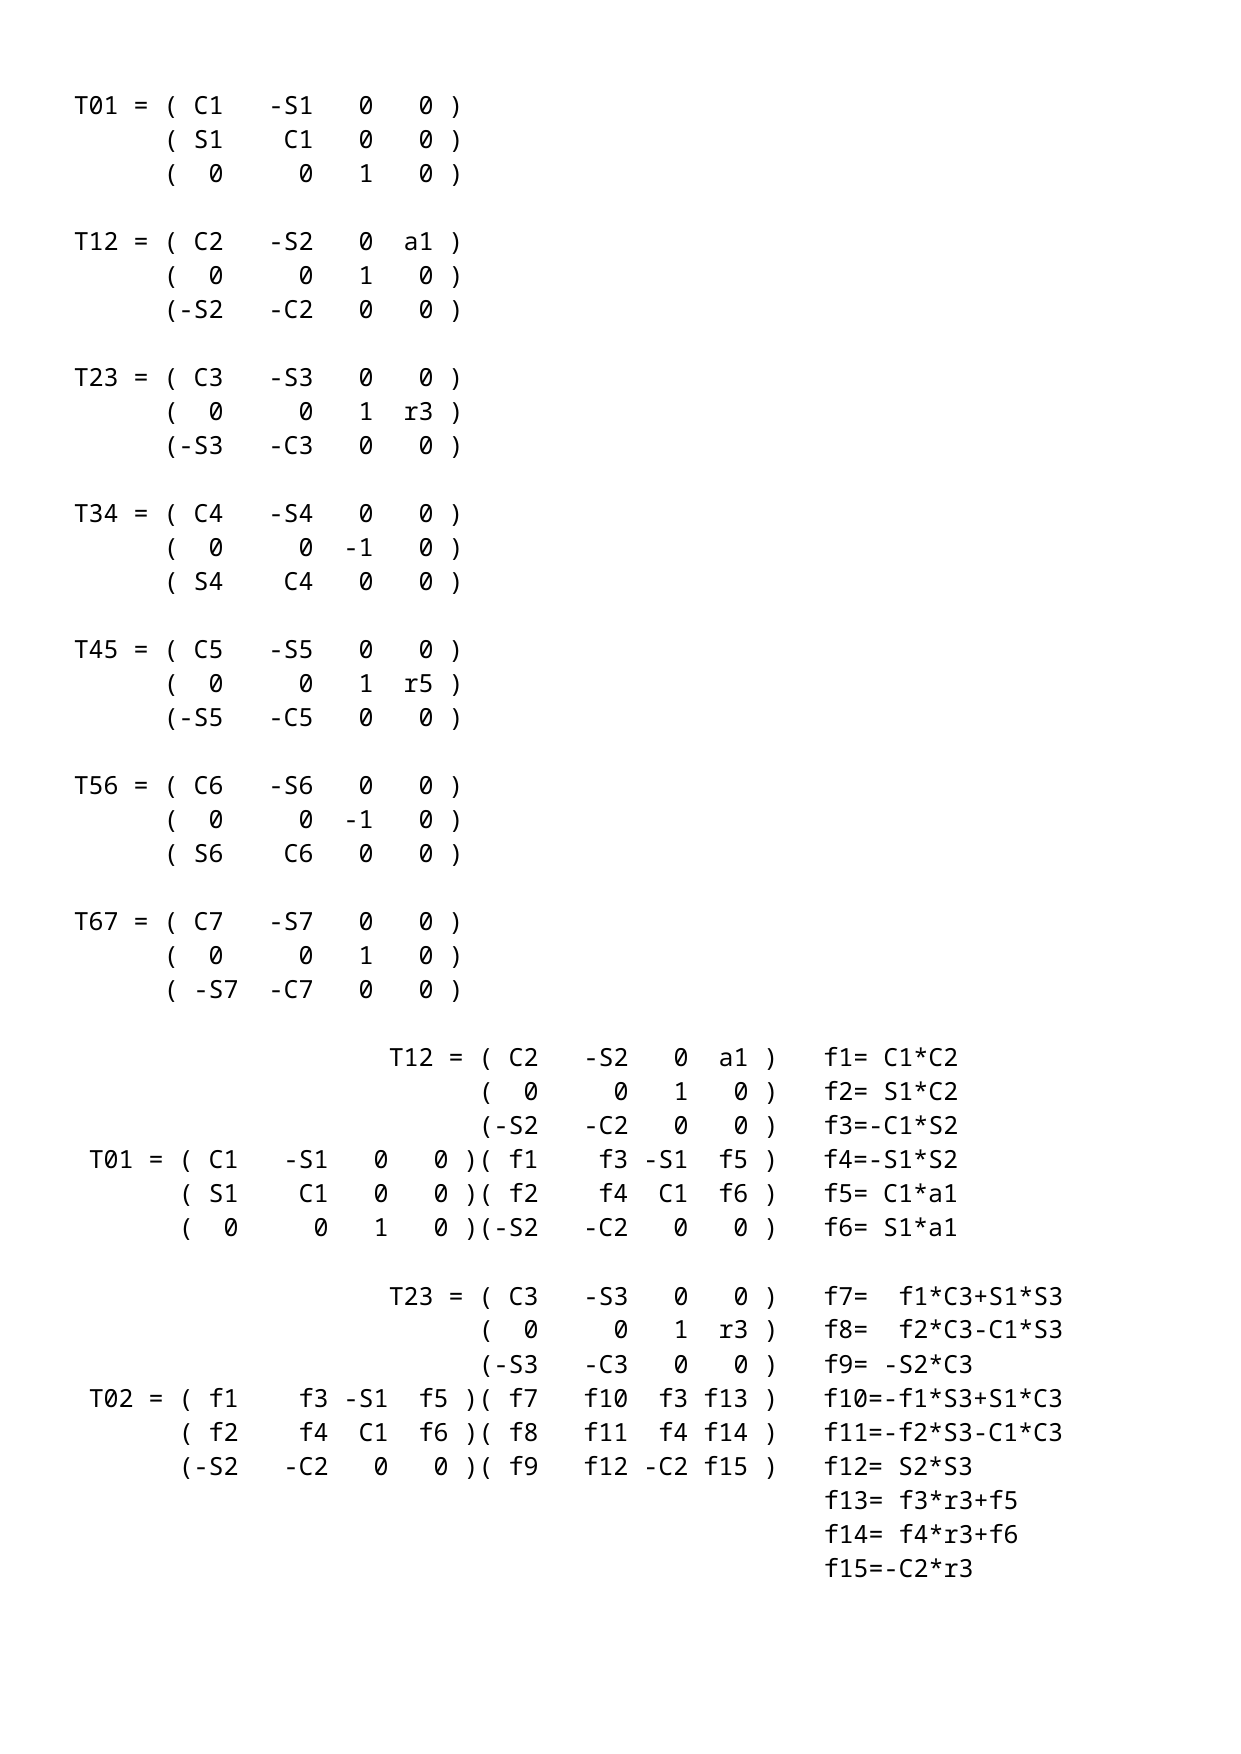

T01 = ( C1 -S1 0 0 )
 ( S1 C1 0 0 )
 ( 0 0 1 0 )
T12 = ( C2 -S2 0 a1 )
 ( 0 0 1 0 )
 (-S2 -C2 0 0 )
T23 = ( C3 -S3 0 0 )
 ( 0 0 1 r3 )
 (-S3 -C3 0 0 )
T34 = ( C4 -S4 0 0 )
 ( 0 0 -1 0 )
 ( S4 C4 0 0 )
T45 = ( C5 -S5 0 0 )
 ( 0 0 1 r5 )
 (-S5 -C5 0 0 )
T56 = ( C6 -S6 0 0 )
 ( 0 0 -1 0 )
 ( S6 C6 0 0 )
T67 = ( C7 -S7 0 0 )
 ( 0 0 1 0 )
 ( -S7 -C7 0 0 )
 T12 = ( C2 -S2 0 a1 ) f1= C1*C2
 ( 0 0 1 0 ) f2= S1*C2
 (-S2 -C2 0 0 ) f3=-C1*S2
 T01 = ( C1 -S1 0 0 )( f1 f3 -S1 f5 ) f4=-S1*S2
 ( S1 C1 0 0 )( f2 f4 C1 f6 ) f5= C1*a1
 ( 0 0 1 0 )(-S2 -C2 0 0 ) f6= S1*a1
 T23 = ( C3 -S3 0 0 ) f7= f1*C3+S1*S3
 ( 0 0 1 r3 ) f8= f2*C3-C1*S3
 (-S3 -C3 0 0 ) f9= -S2*C3
 T02 = ( f1 f3 -S1 f5 )( f7 f10 f3 f13 ) f10=-f1*S3+S1*C3
 ( f2 f4 C1 f6 )( f8 f11 f4 f14 ) f11=-f2*S3-C1*C3
 (-S2 -C2 0 0 )( f9 f12 -C2 f15 ) f12= S2*S3
 f13= f3*r3+f5
 f14= f4*r3+f6
 f15=-C2*r3